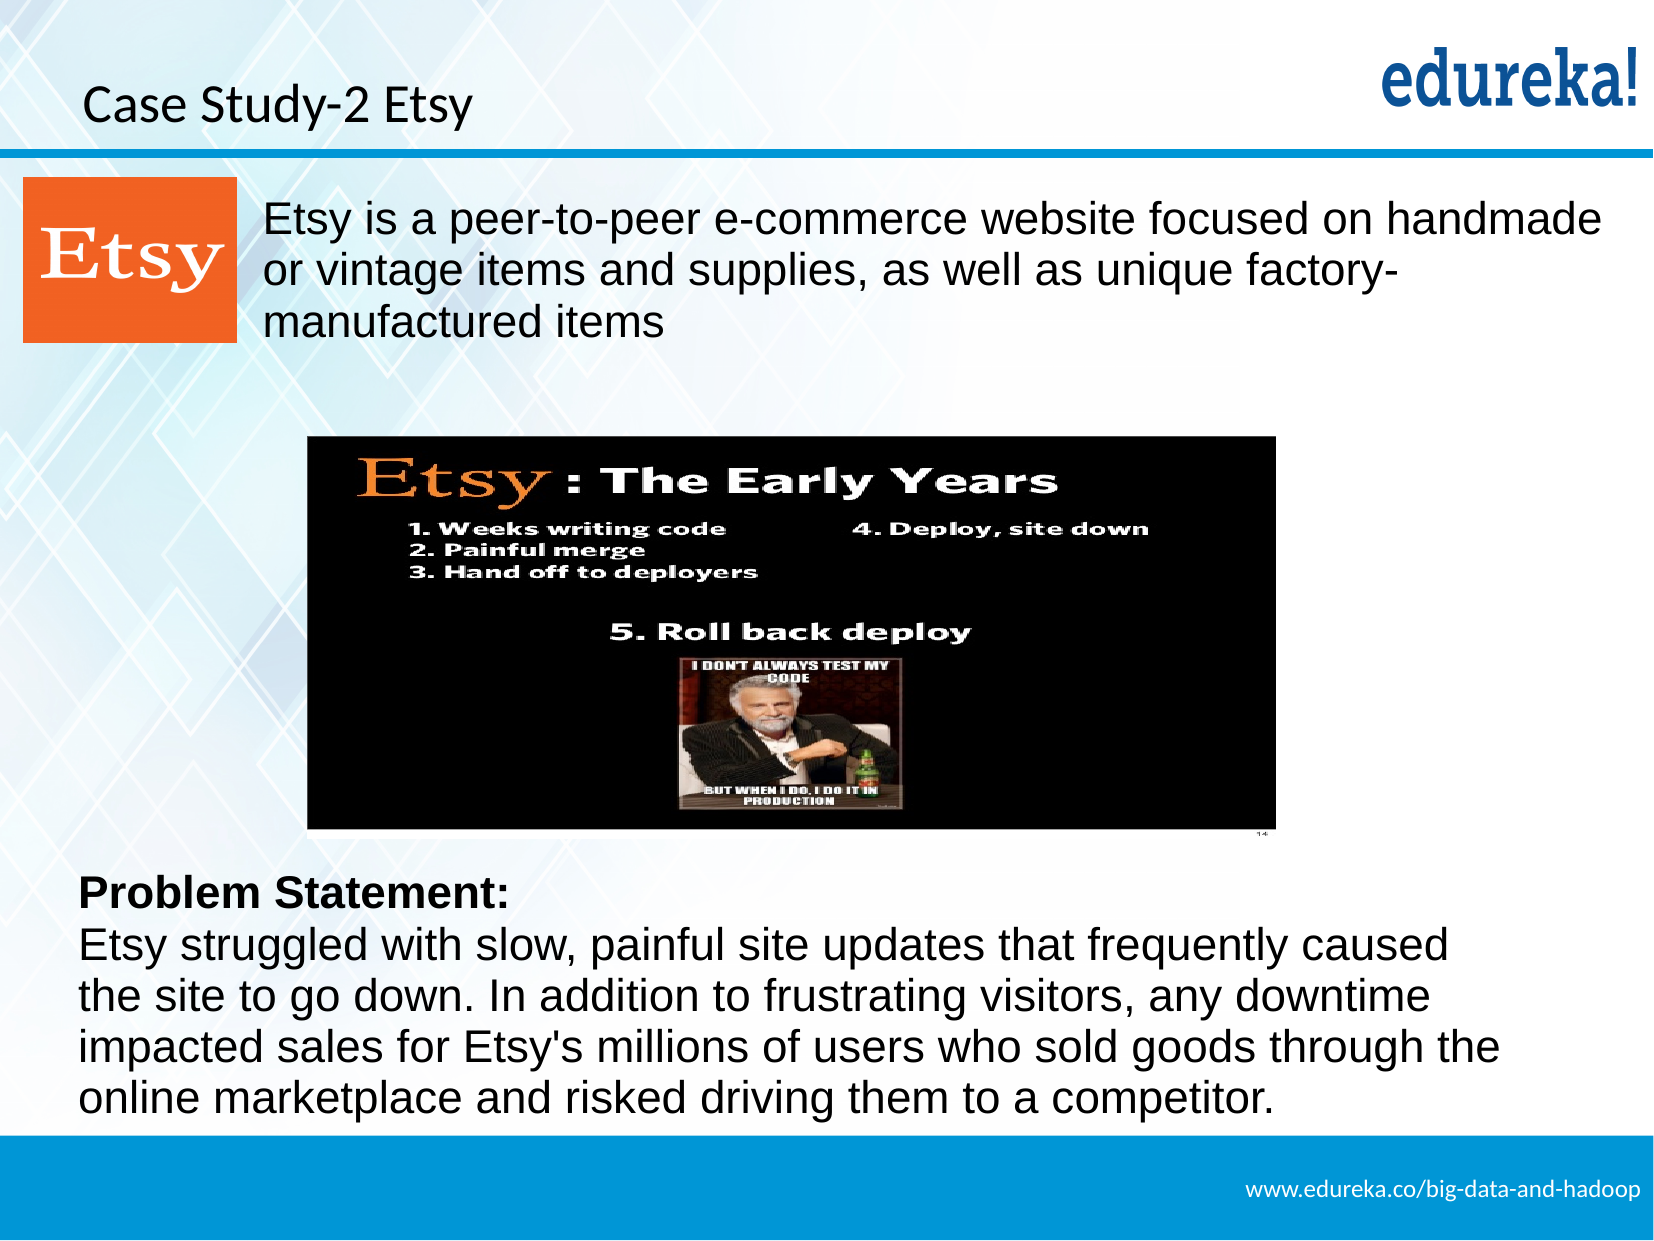

# Case Study-2 Etsy
Etsy is a peer-to-peer e-commerce website focused on handmade or vintage items and supplies, as well as unique factory-manufactured items
Problem Statement:
Etsy struggled with slow, painful site updates that frequently caused the site to go down. In addition to frustrating visitors, any downtime impacted sales for Etsy's millions of users who sold goods through the online marketplace and risked driving them to a competitor.